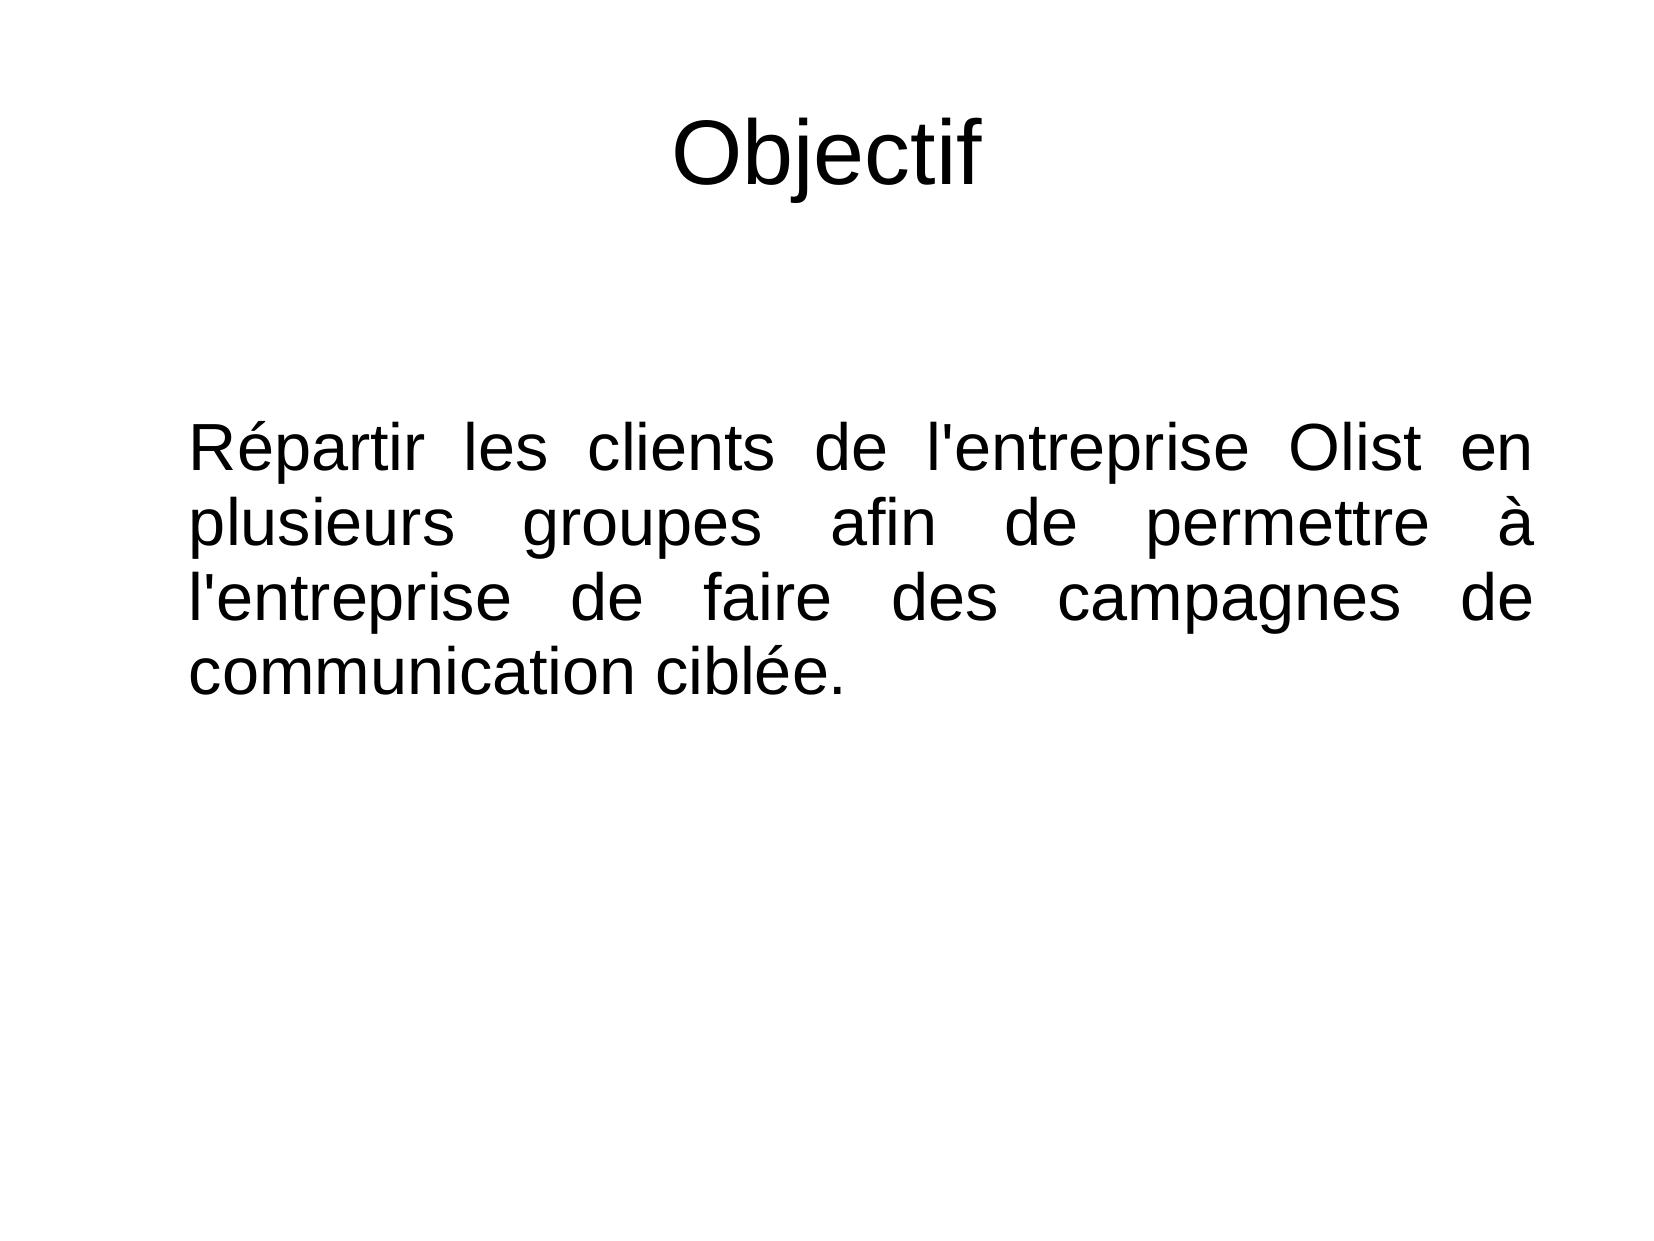

# Objectif
Répartir les clients de l'entreprise Olist en plusieurs groupes afin de permettre à l'entreprise de faire des campagnes de communication ciblée.